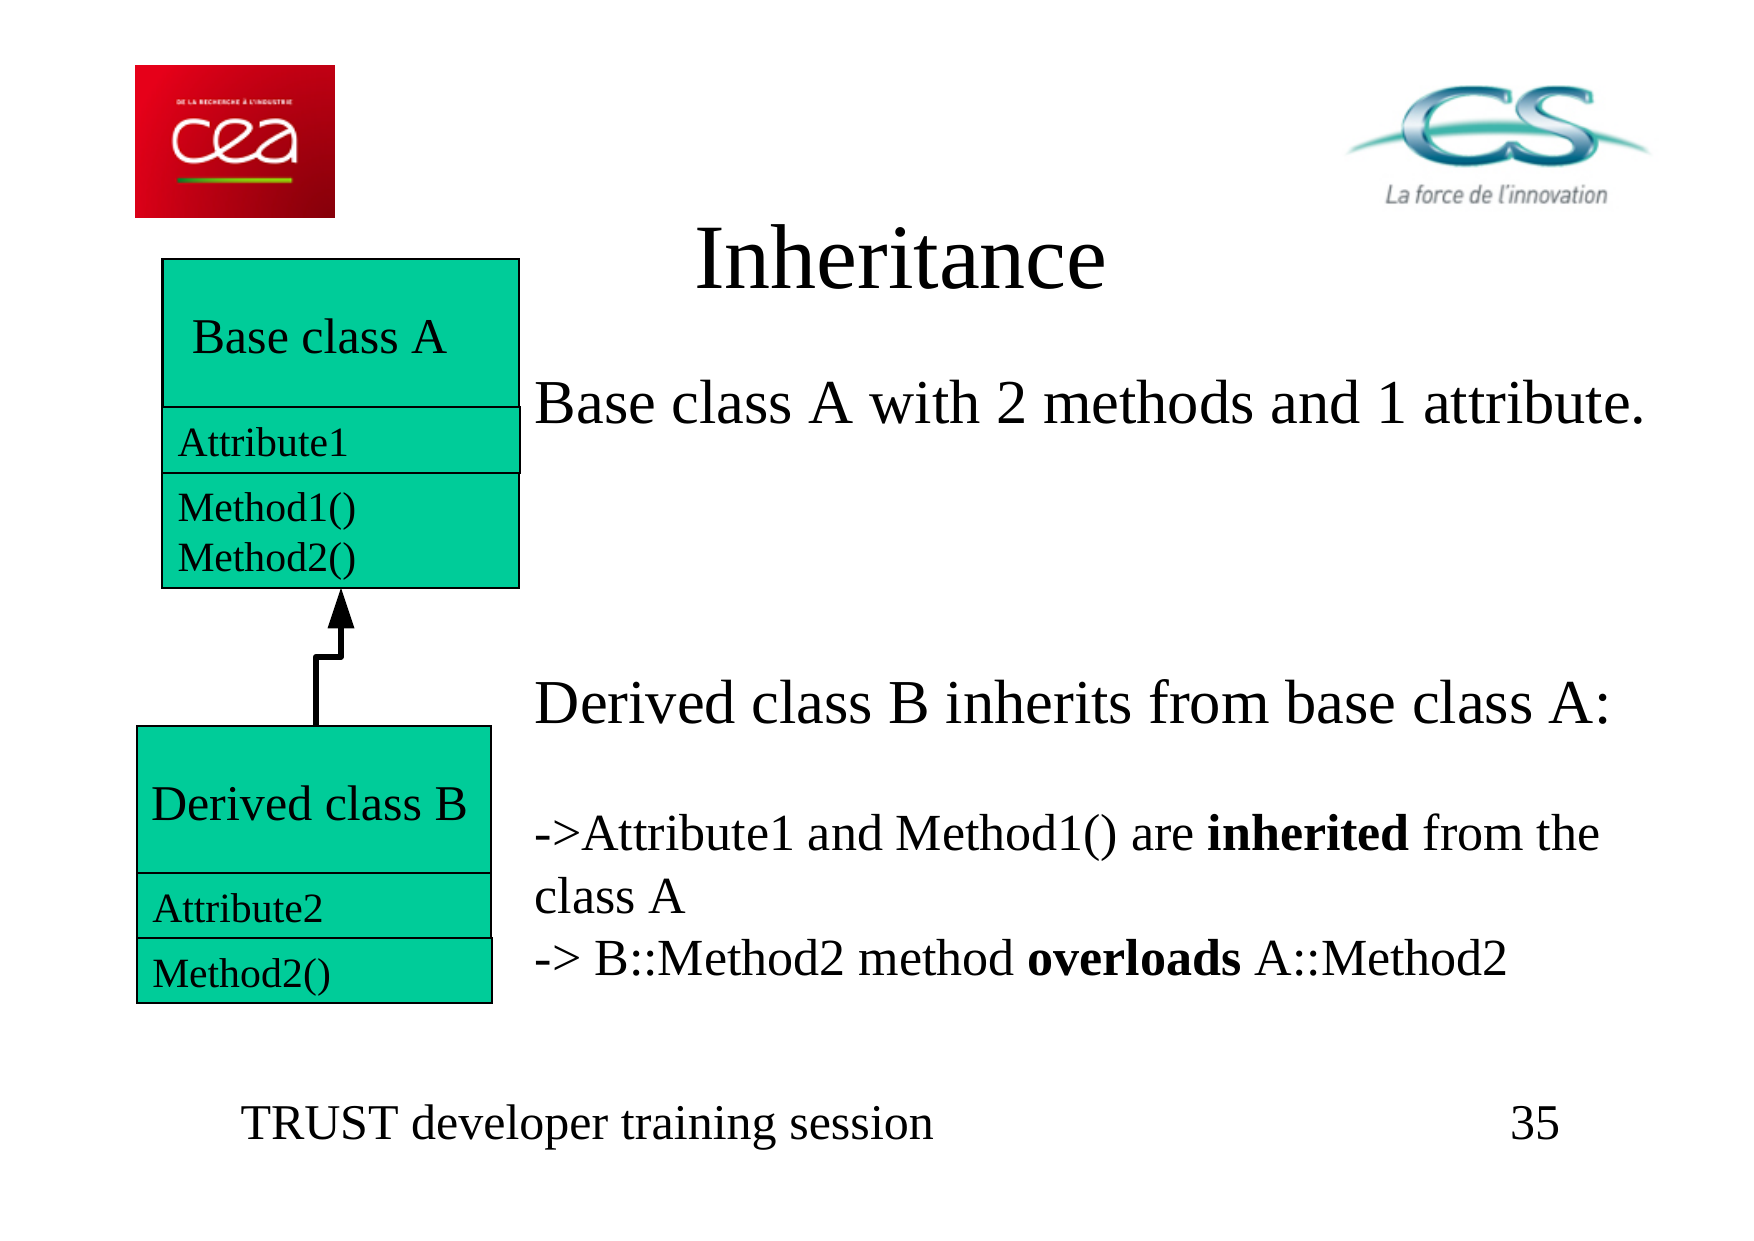

# Inheritance
Base class A
Base class A with 2 methods and 1 attribute.
Derived class B inherits from base class A:
->Attribute1 and Method1() are inherited from the class A
-> B::Method2 method overloads A::Method2
Attribute1
Method1()
Method2()
Derived class B
Attribute2
Method2()
TRUST developer training session
35